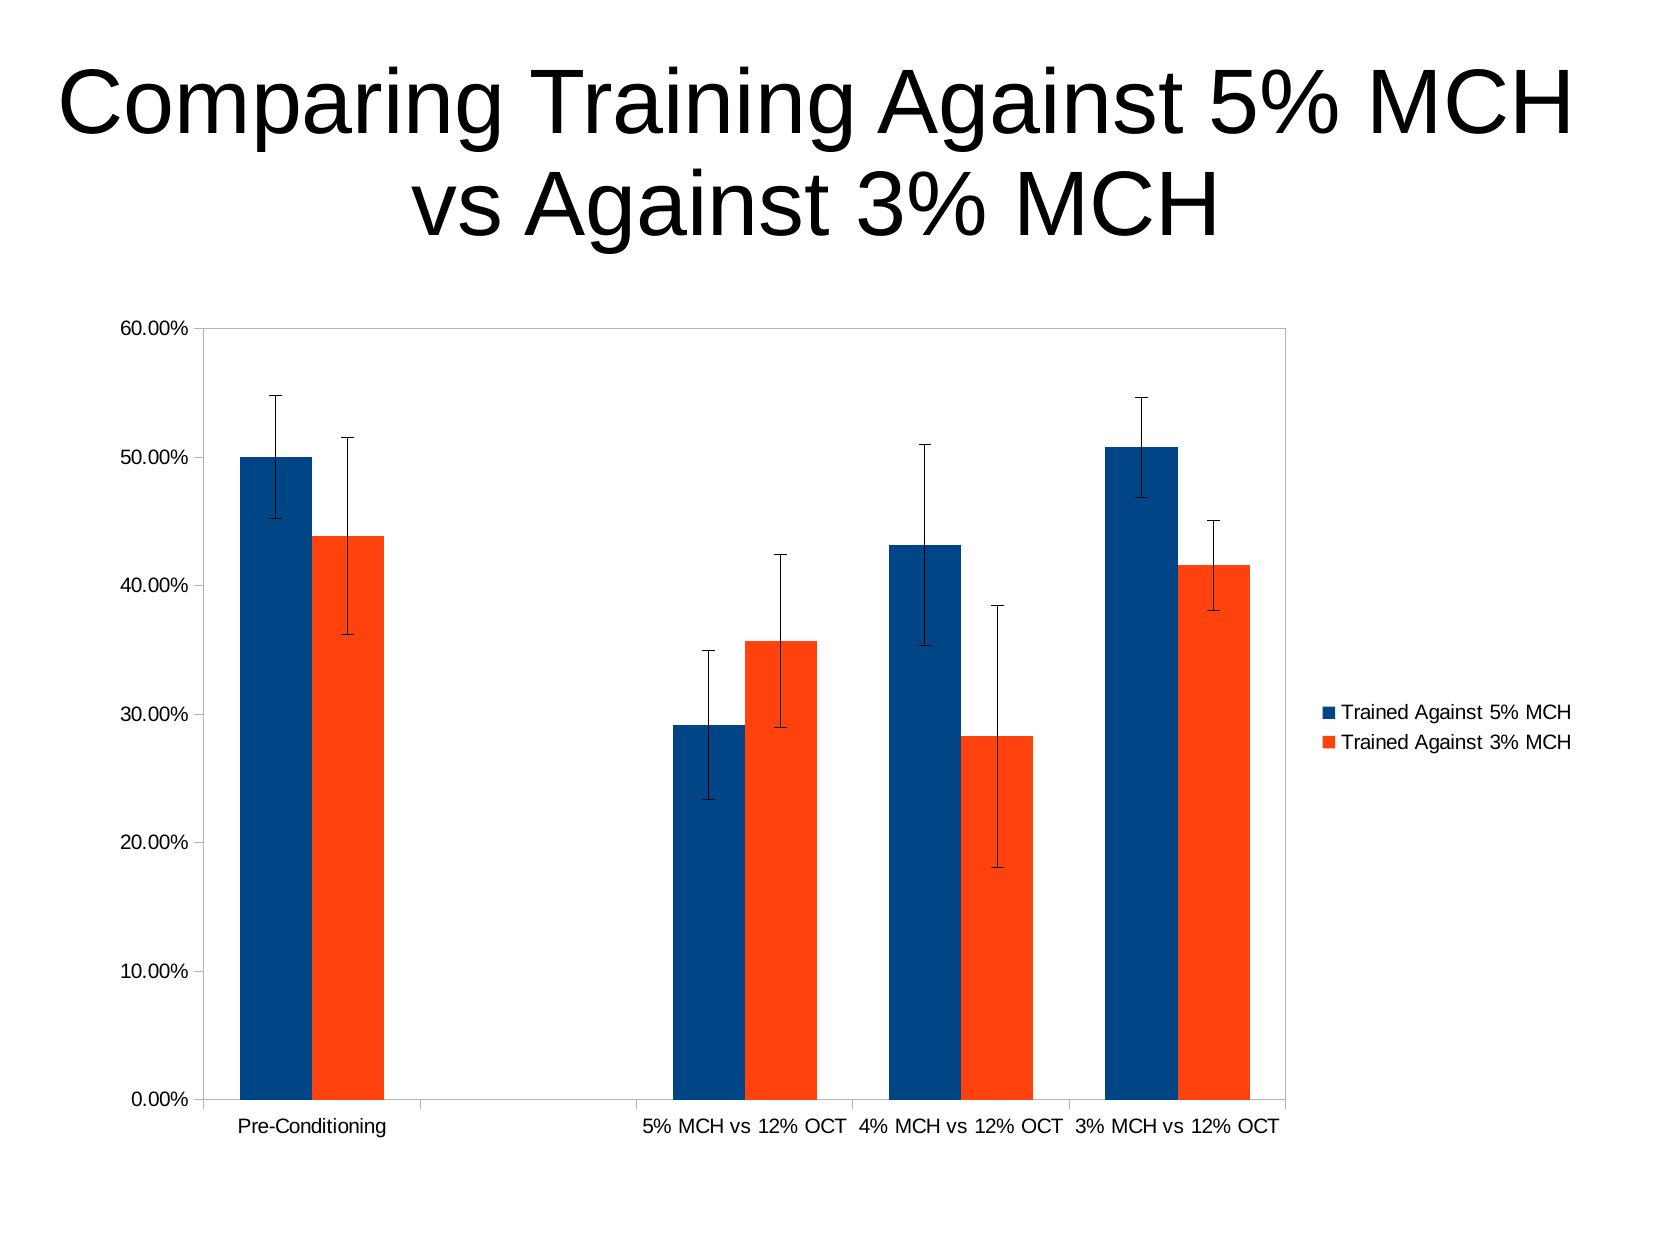

# Comparing Training Against 5% MCH vs Against 3% MCH
### Chart
| Category | Trained Against 5% MCH | Trained Against 3% MCH |
|---|---|---|
| Pre-Conditioning | 0.500283446712018 | 0.438775510204082 |
| None | None | None |
| 5% MCH vs 12% OCT | 0.291666666666667 | 0.357142857142857 |
| 4% MCH vs 12% OCT | 0.431601731601732 | 0.282661782661783 |
| 3% MCH vs 12% OCT | 0.507689136260565 | 0.415842094413523 |